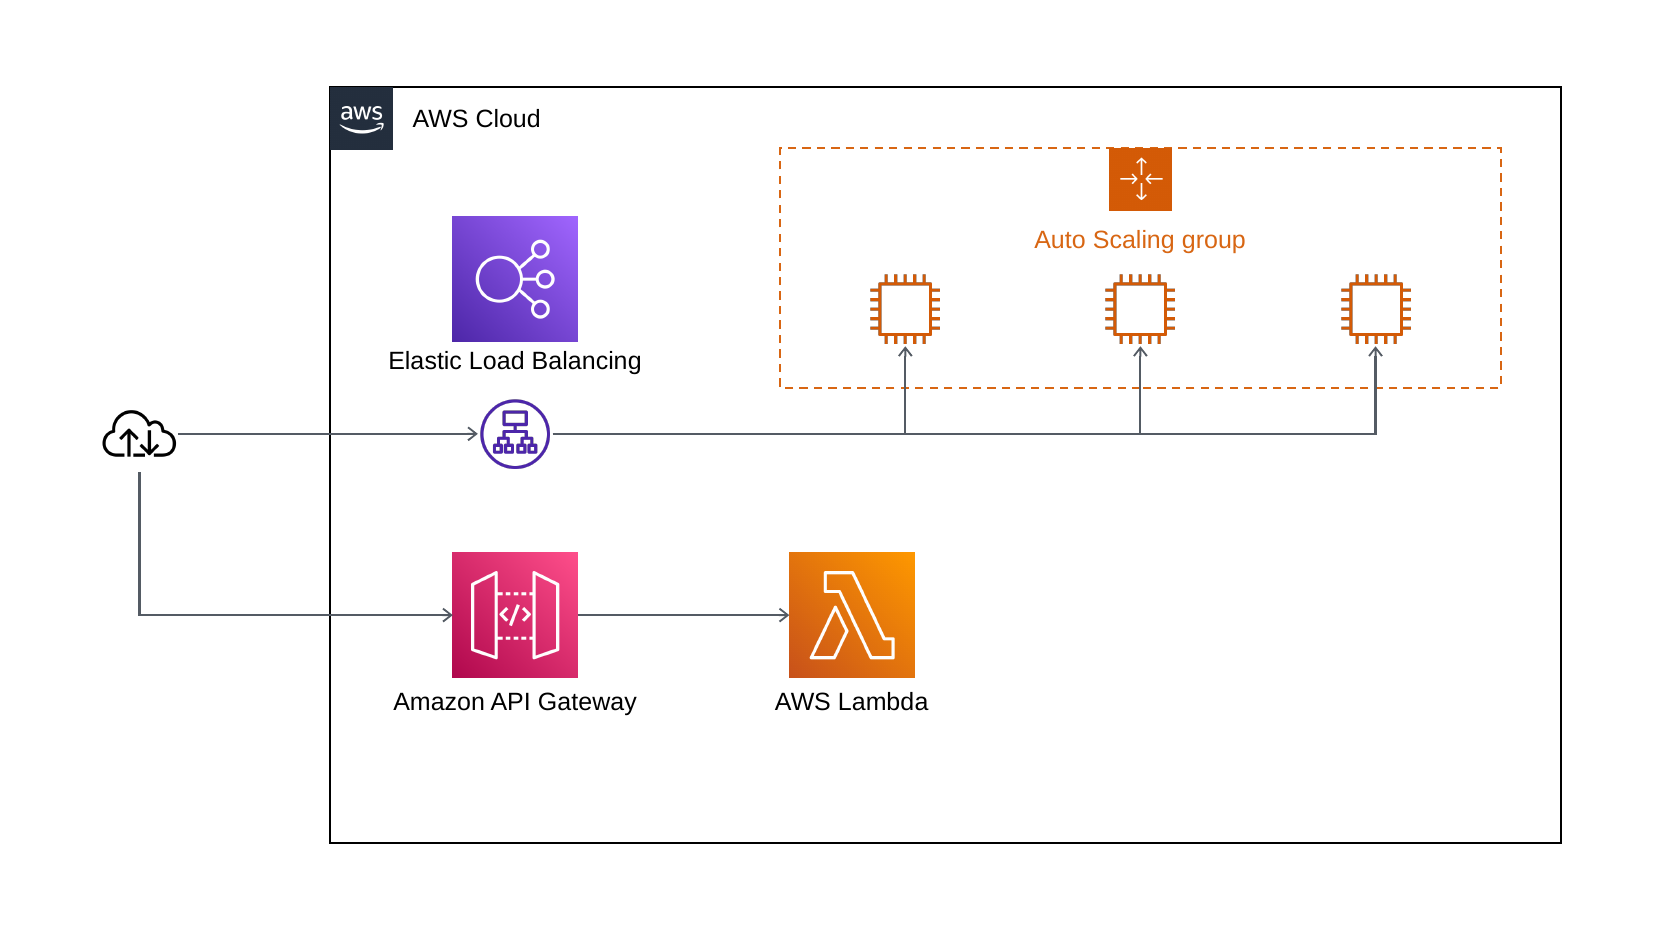

AWS Cloud
Auto Scaling group
Elastic Load Balancing
Amazon API Gateway
AWS Lambda